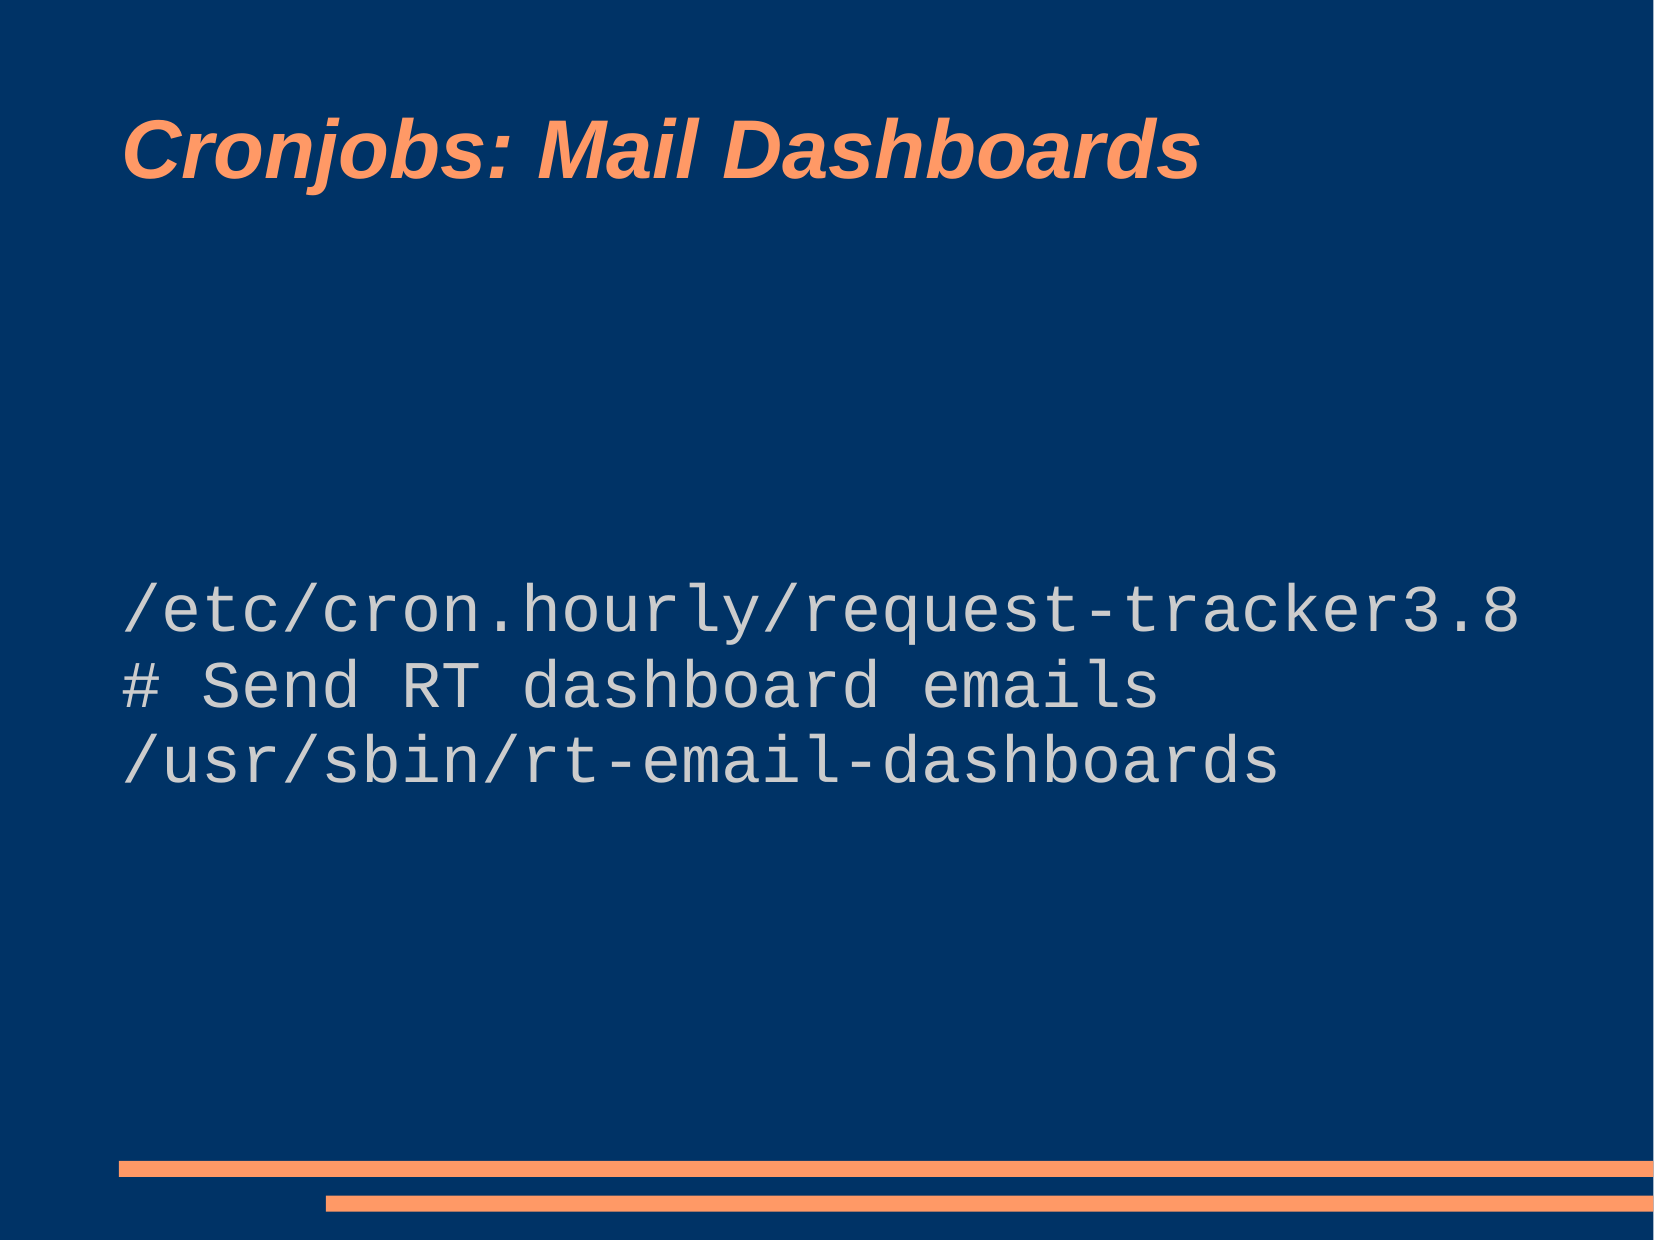

# Cronjobs: Mail Dashboards
/etc/cron.hourly/request-tracker3.8
# Send RT dashboard emails
/usr/sbin/rt-email-dashboards